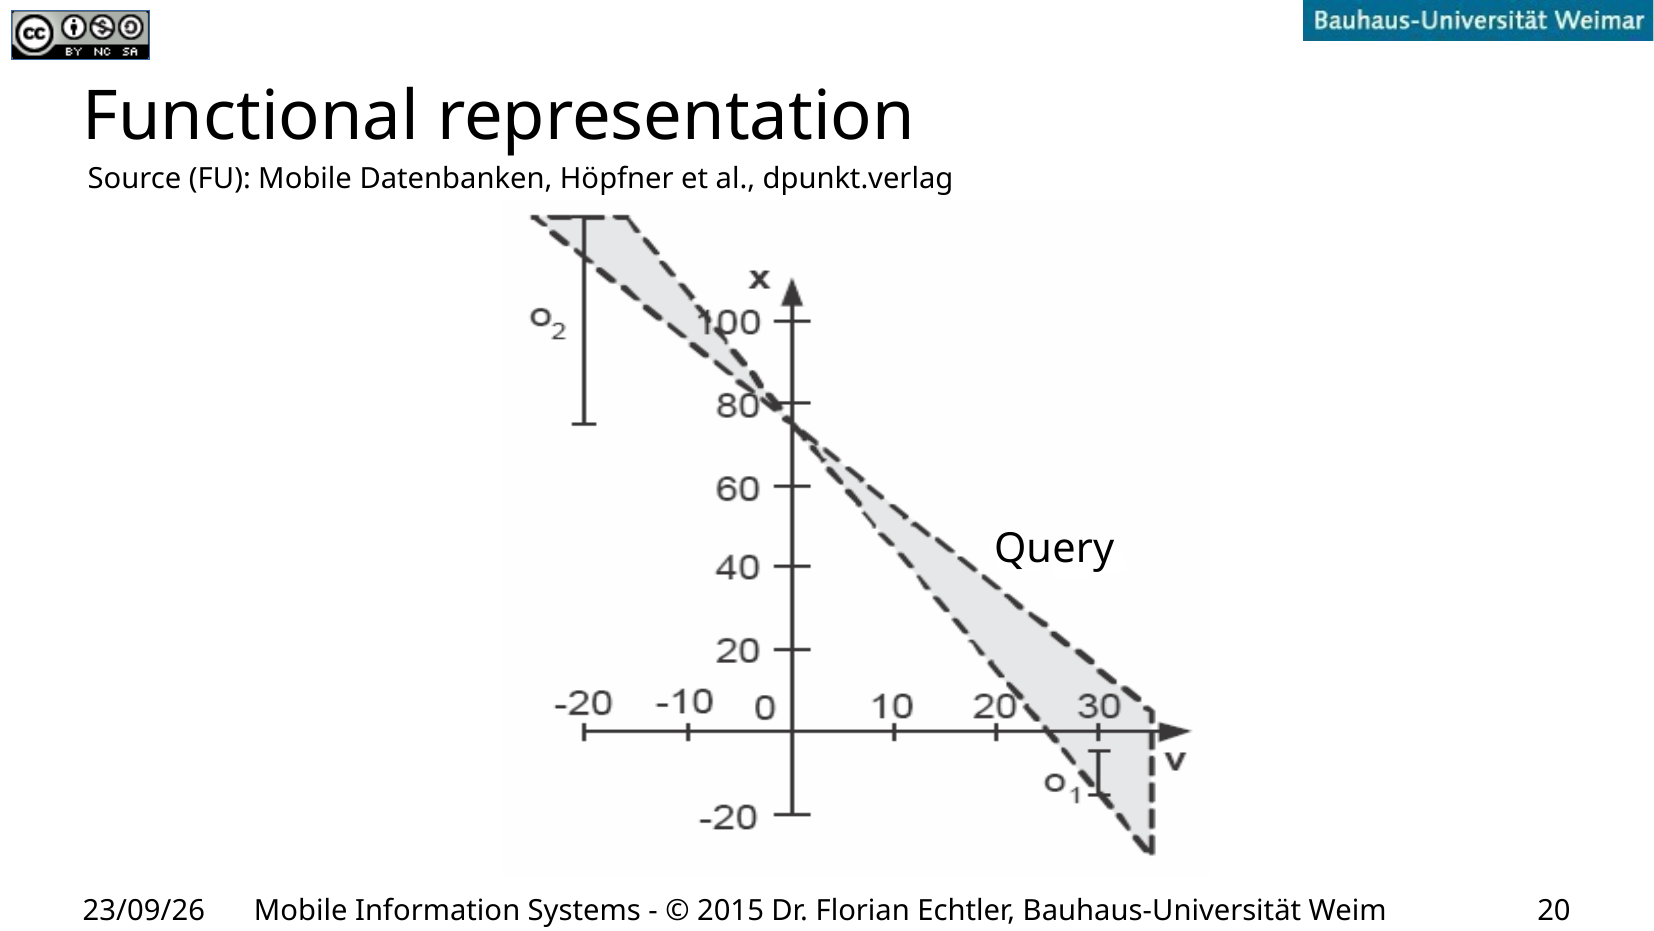

# Functional representation
Source (FU): Mobile Datenbanken, Höpfner et al., dpunkt.verlag
Query
Mobile Information Systems - © 2015 Dr. Florian Echtler, Bauhaus-Universität Weimar
20